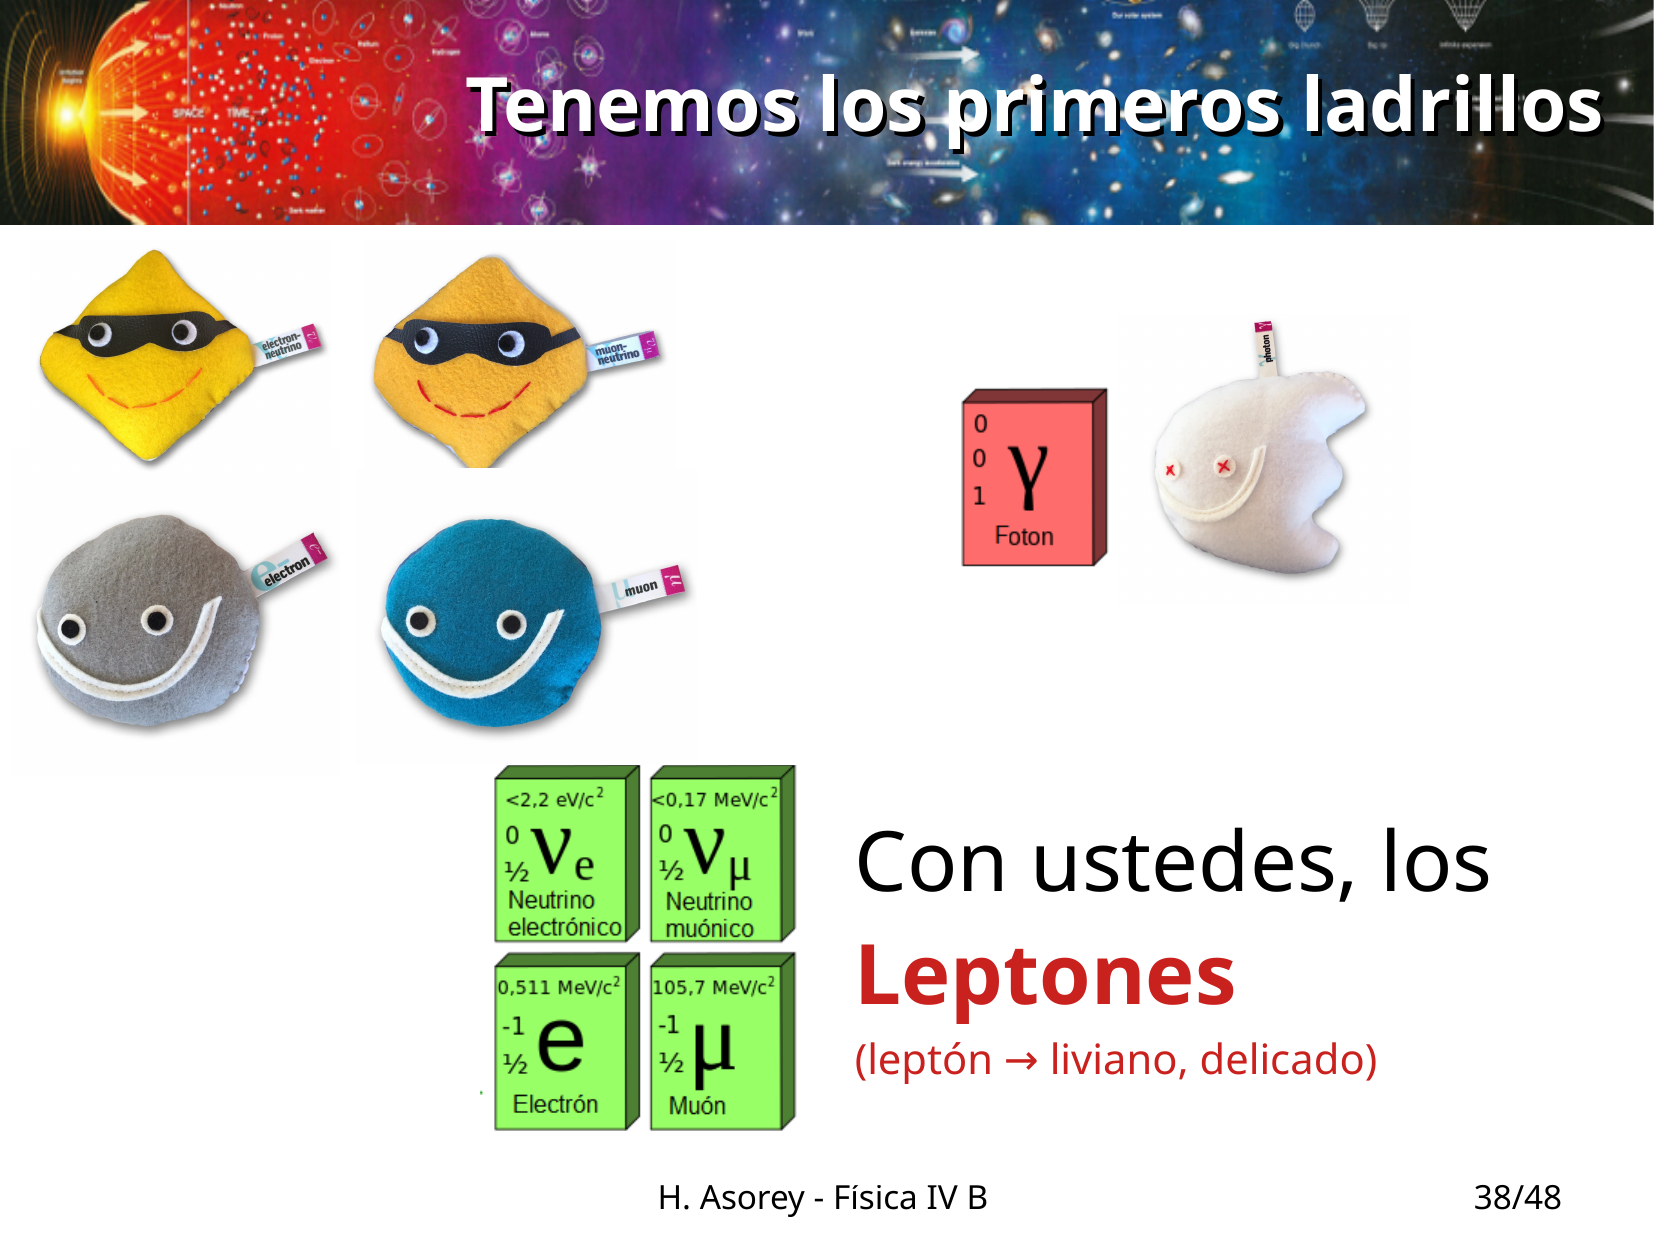

# Tenemos los primeros ladrillos
Sabor electrónico
Con ustedes, los
Leptones
(leptón → liviano, delicado)
H. Asorey - Física IV B
38